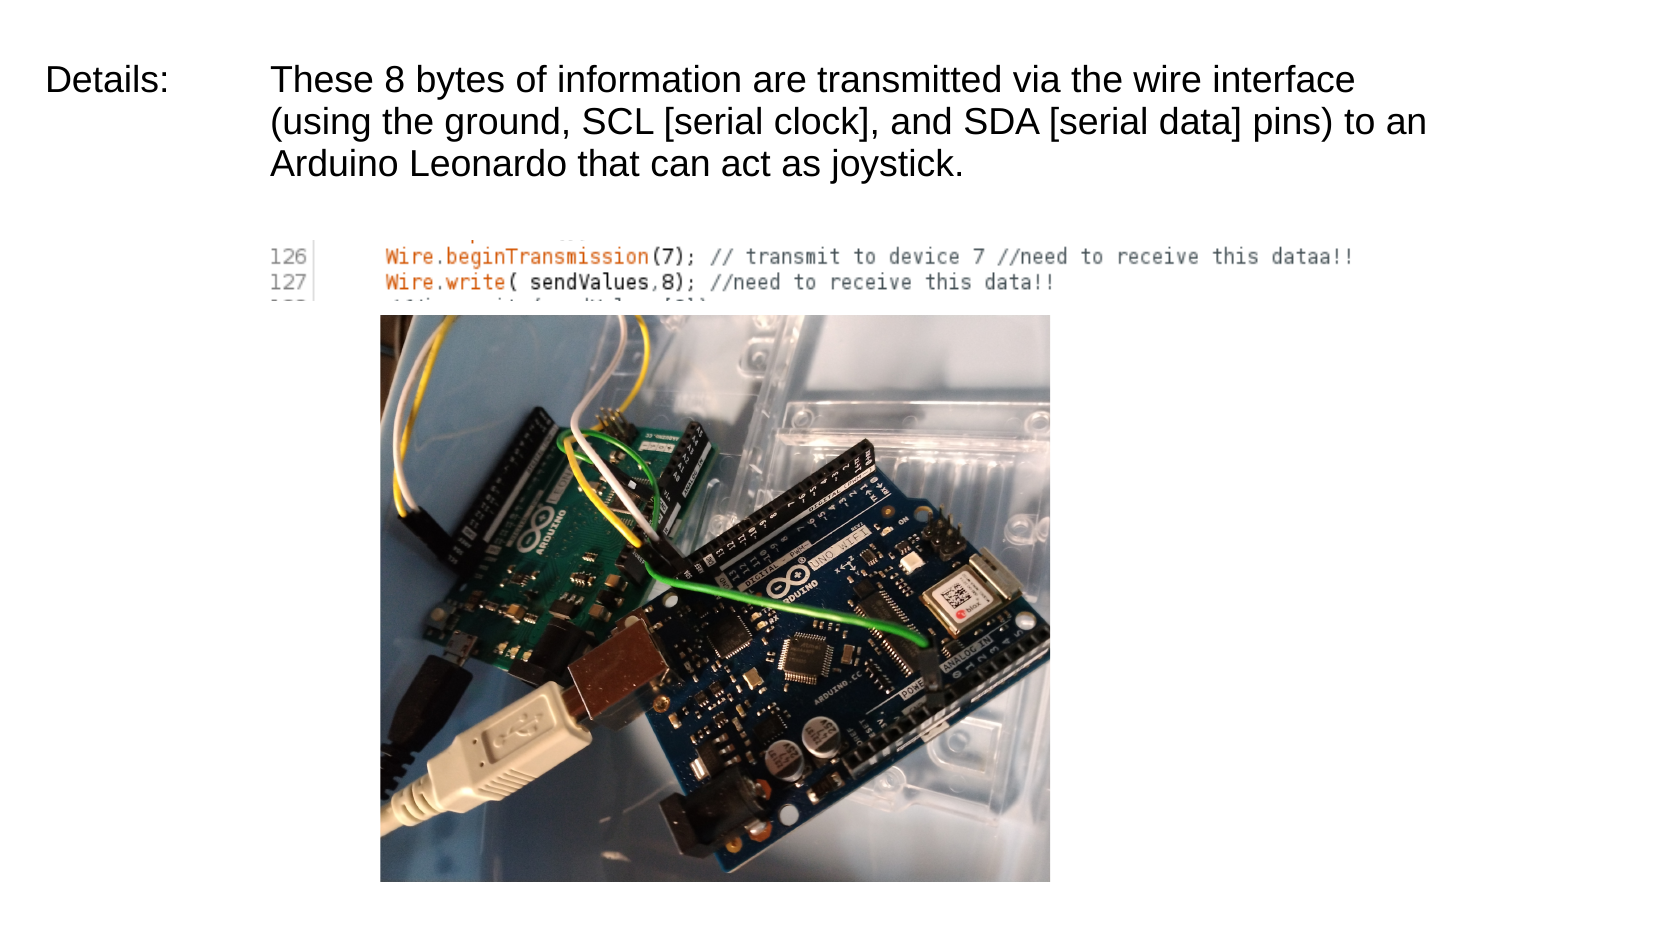

Details:		These 8 bytes of information are transmitted via the wire interface
			(using the ground, SCL [serial clock], and SDA [serial data] pins) to an
			Arduino Leonardo that can act as joystick.